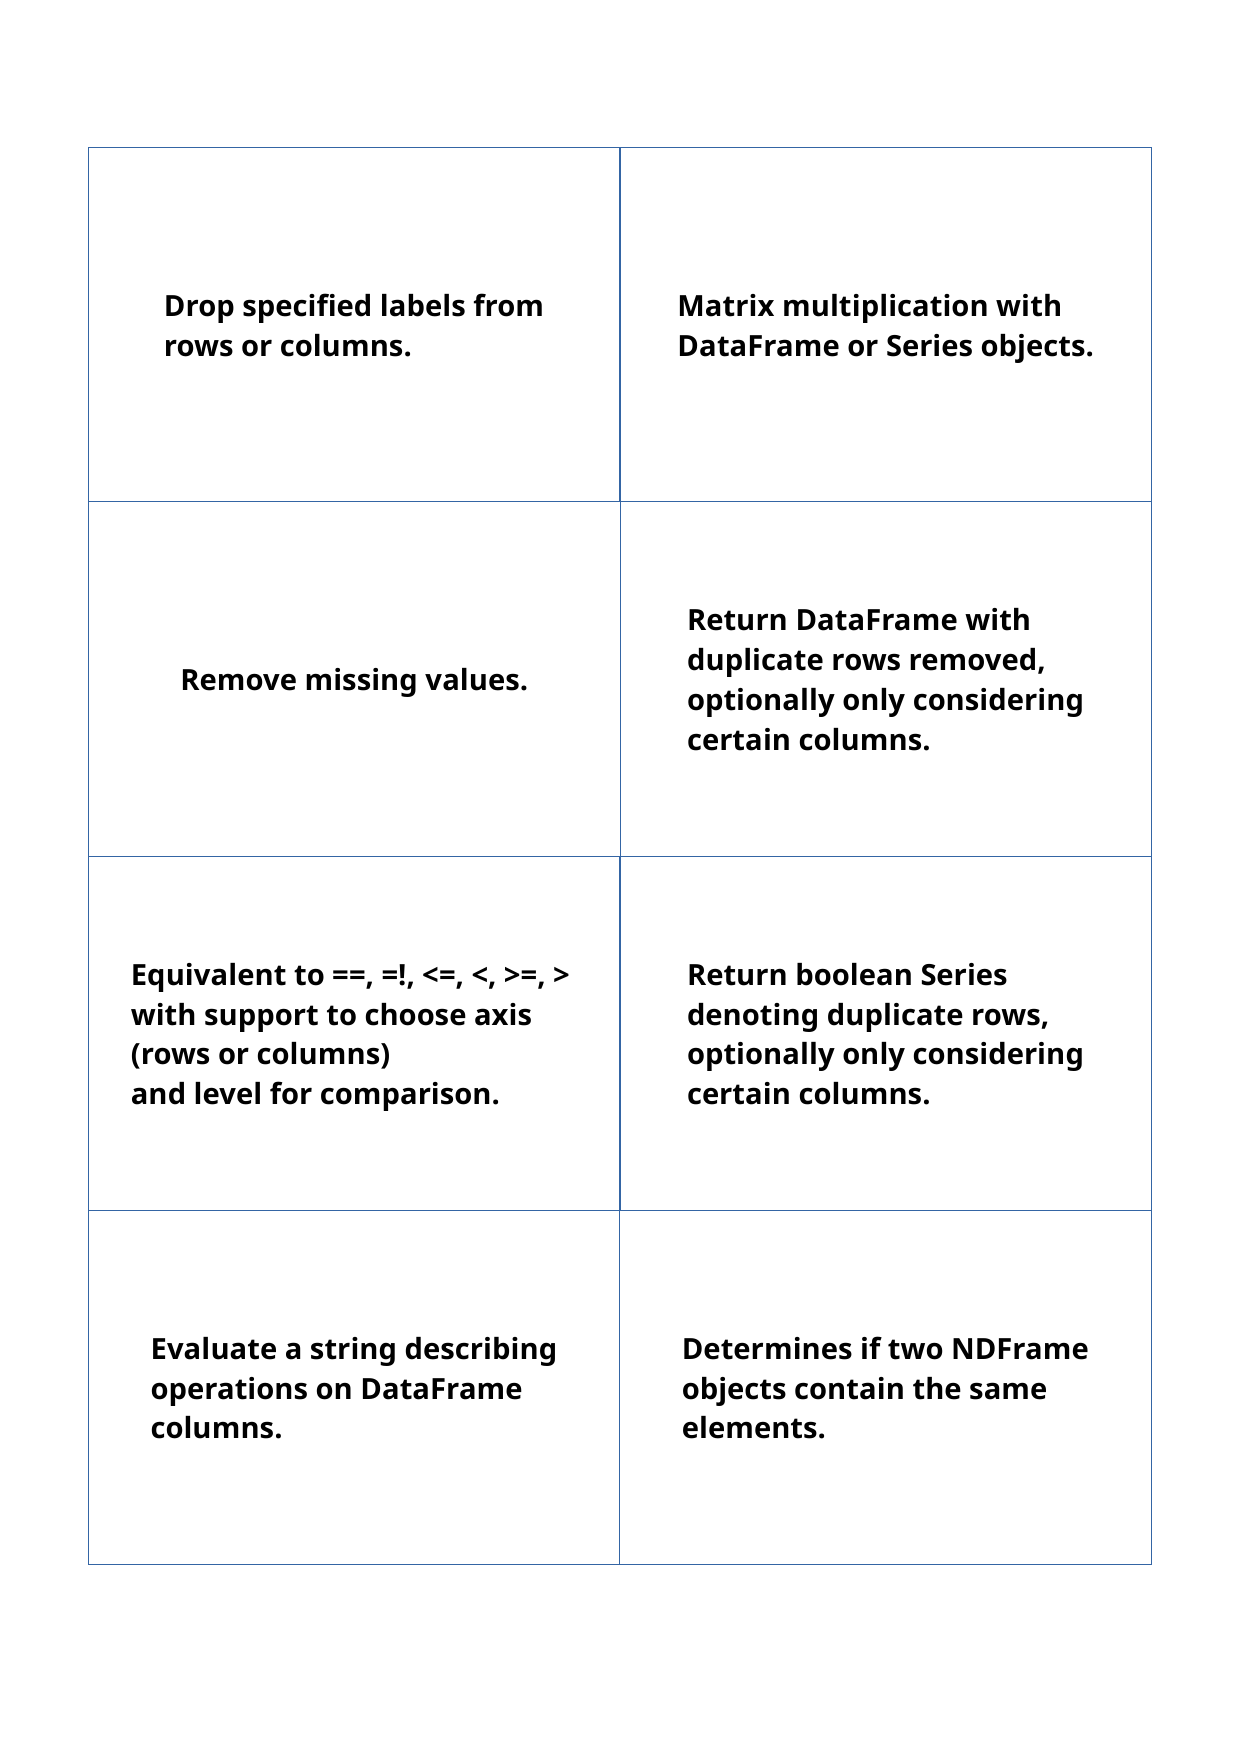

Drop specified labels from
rows or columns.
Matrix multiplication with
DataFrame or Series objects.
Remove missing values.
Return DataFrame with
duplicate rows removed,
optionally only considering
certain columns.
Equivalent to ==, =!, <=, <, >=, >
with support to choose axis
(rows or columns)
and level for comparison.
Return boolean Series
denoting duplicate rows,
optionally only considering
certain columns.
Evaluate a string describing
operations on DataFrame
columns.
Determines if two NDFrame
objects contain the same
elements.